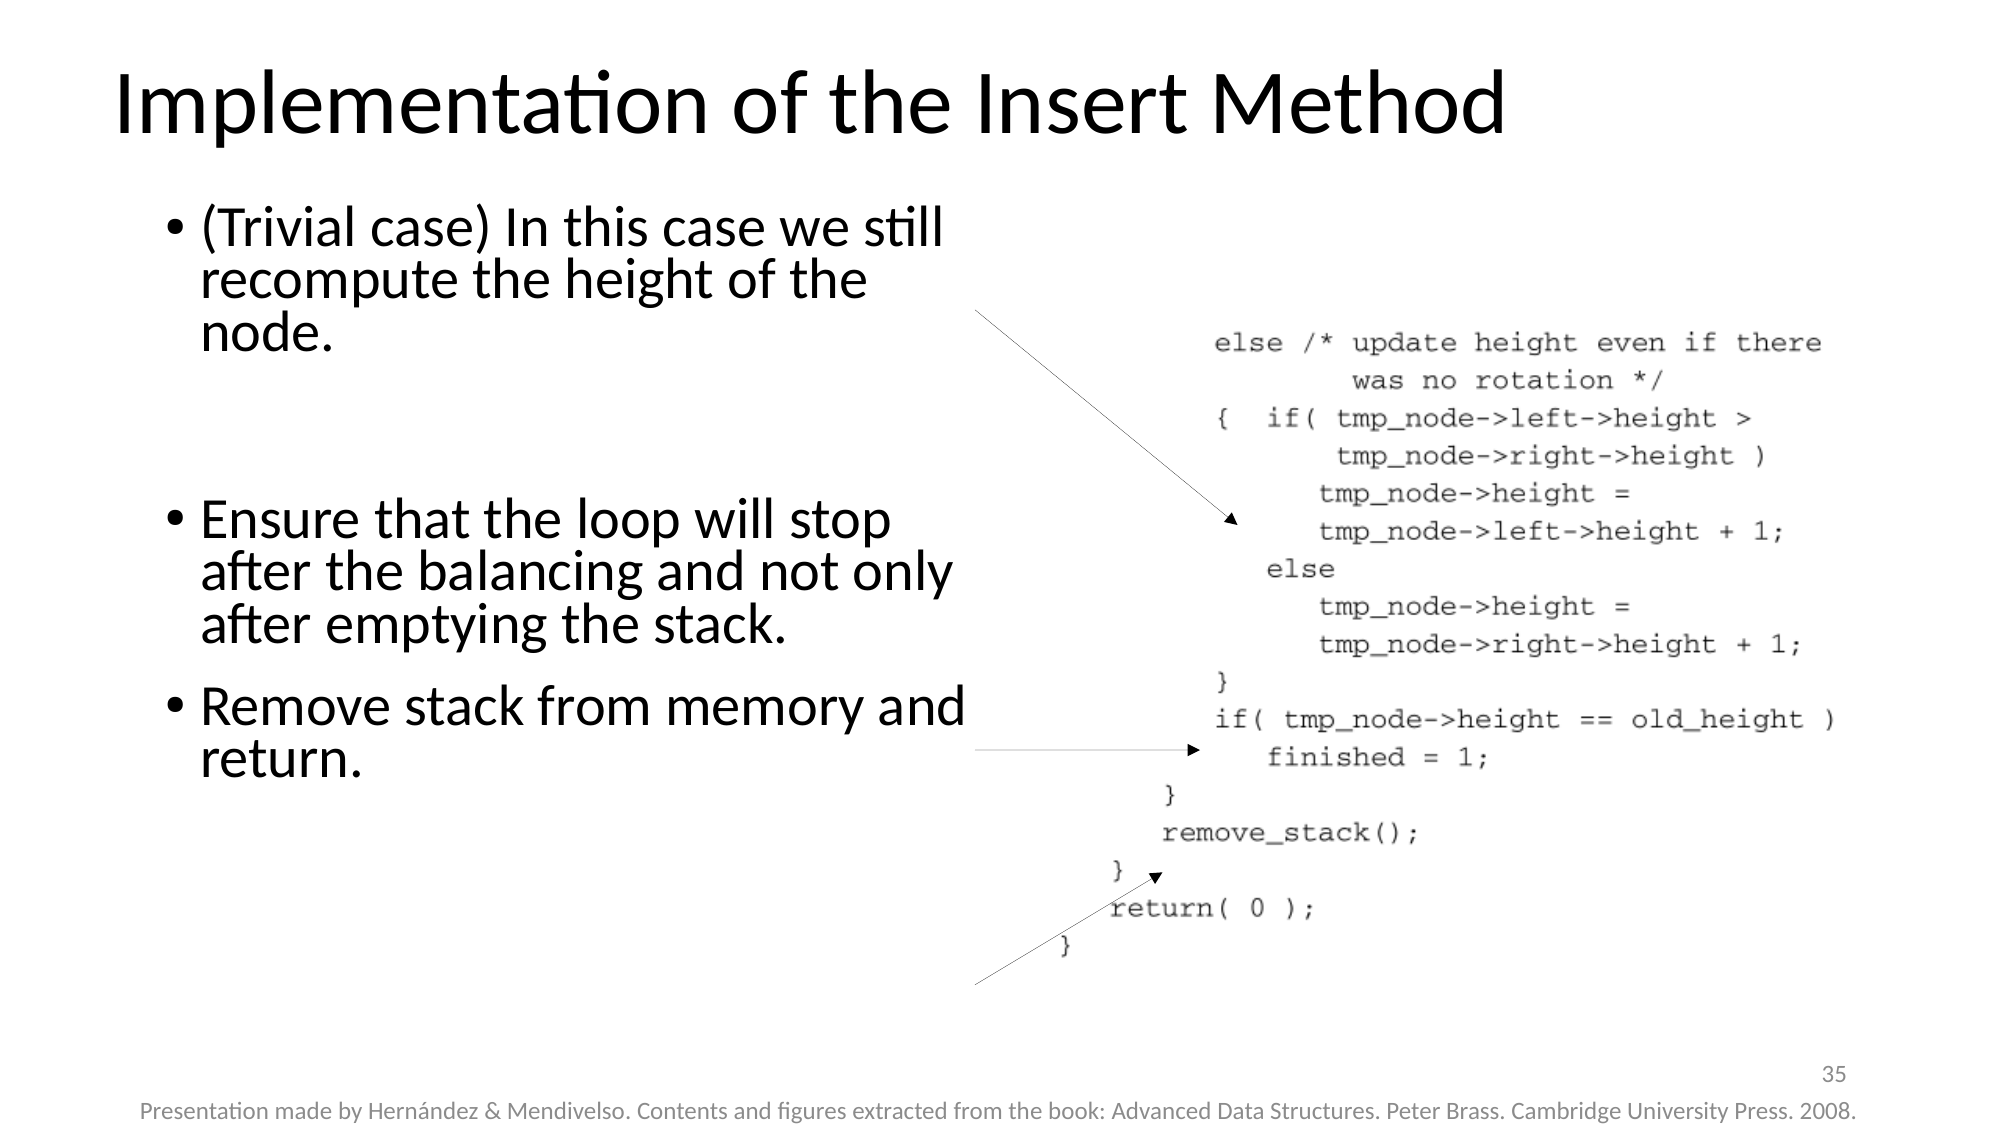

# Implementation of the Insert Method
(Trivial case) In this case we still recompute the height of the node.
Ensure that the loop will stop after the balancing and not only after emptying the stack.
Remove stack from memory and return.
35
Presentation made by Hernández & Mendivelso. Contents and figures extracted from the book: Advanced Data Structures. Peter Brass. Cambridge University Press. 2008.